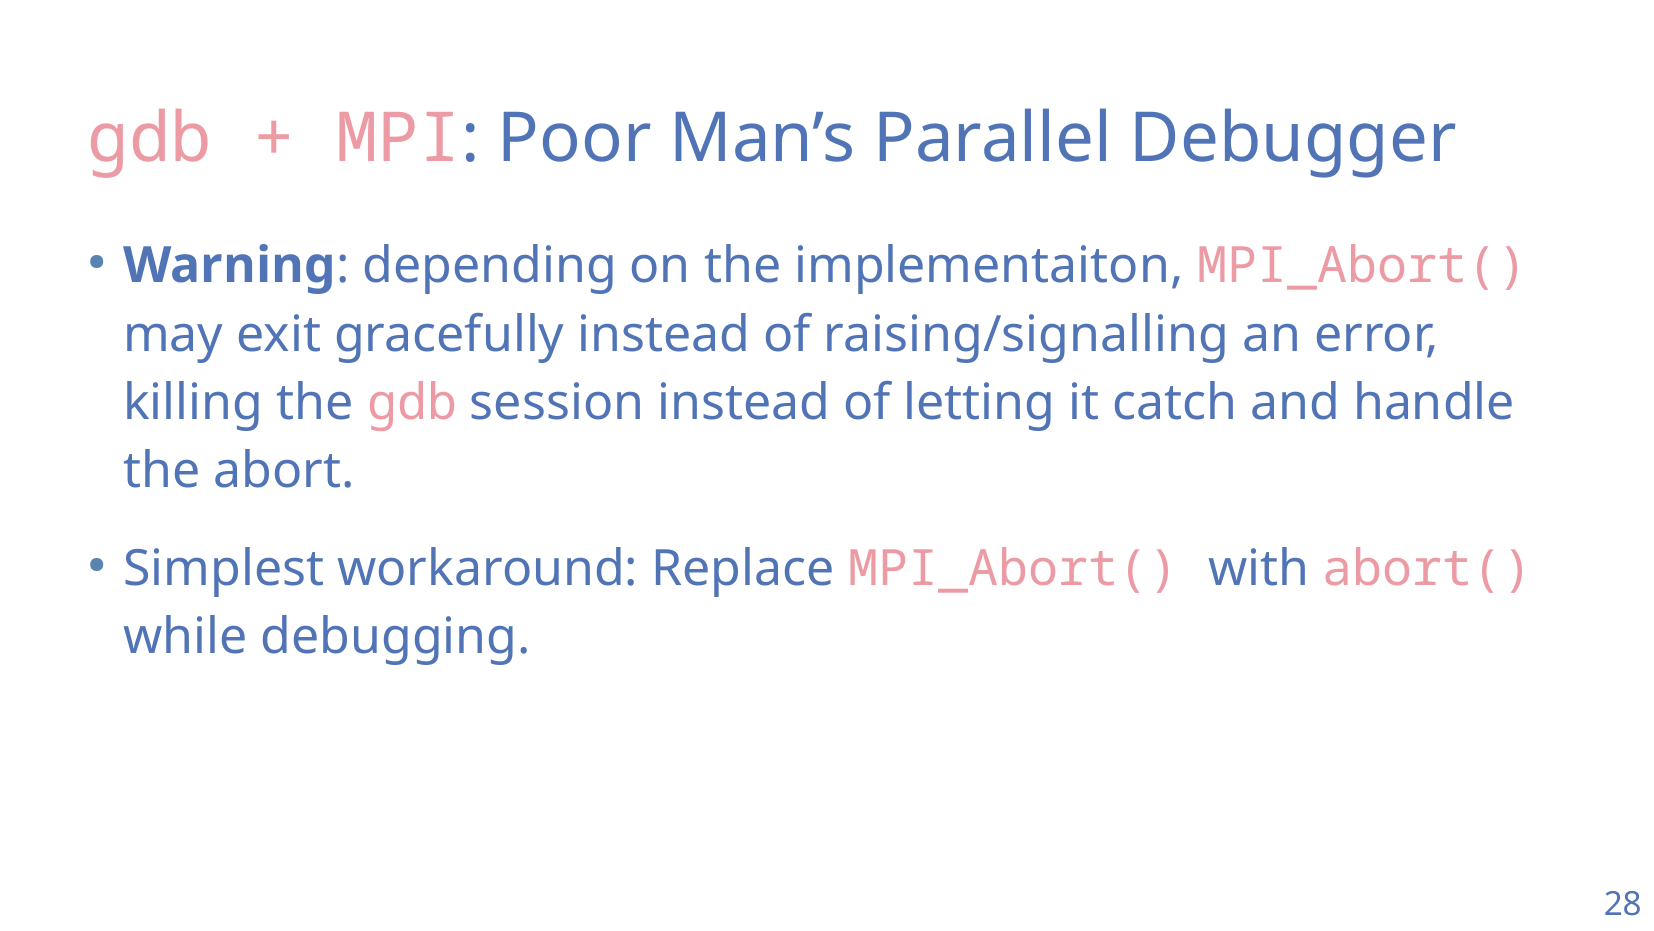

# gdb + MPI: Poor Man’s Parallel Debugger
Warning: depending on the implementaiton, MPI_Abort() may exit gracefully instead of raising/signalling an error, killing the gdb session instead of letting it catch and handle the abort.
Simplest workaround: Replace MPI_Abort() with abort() while debugging.
28